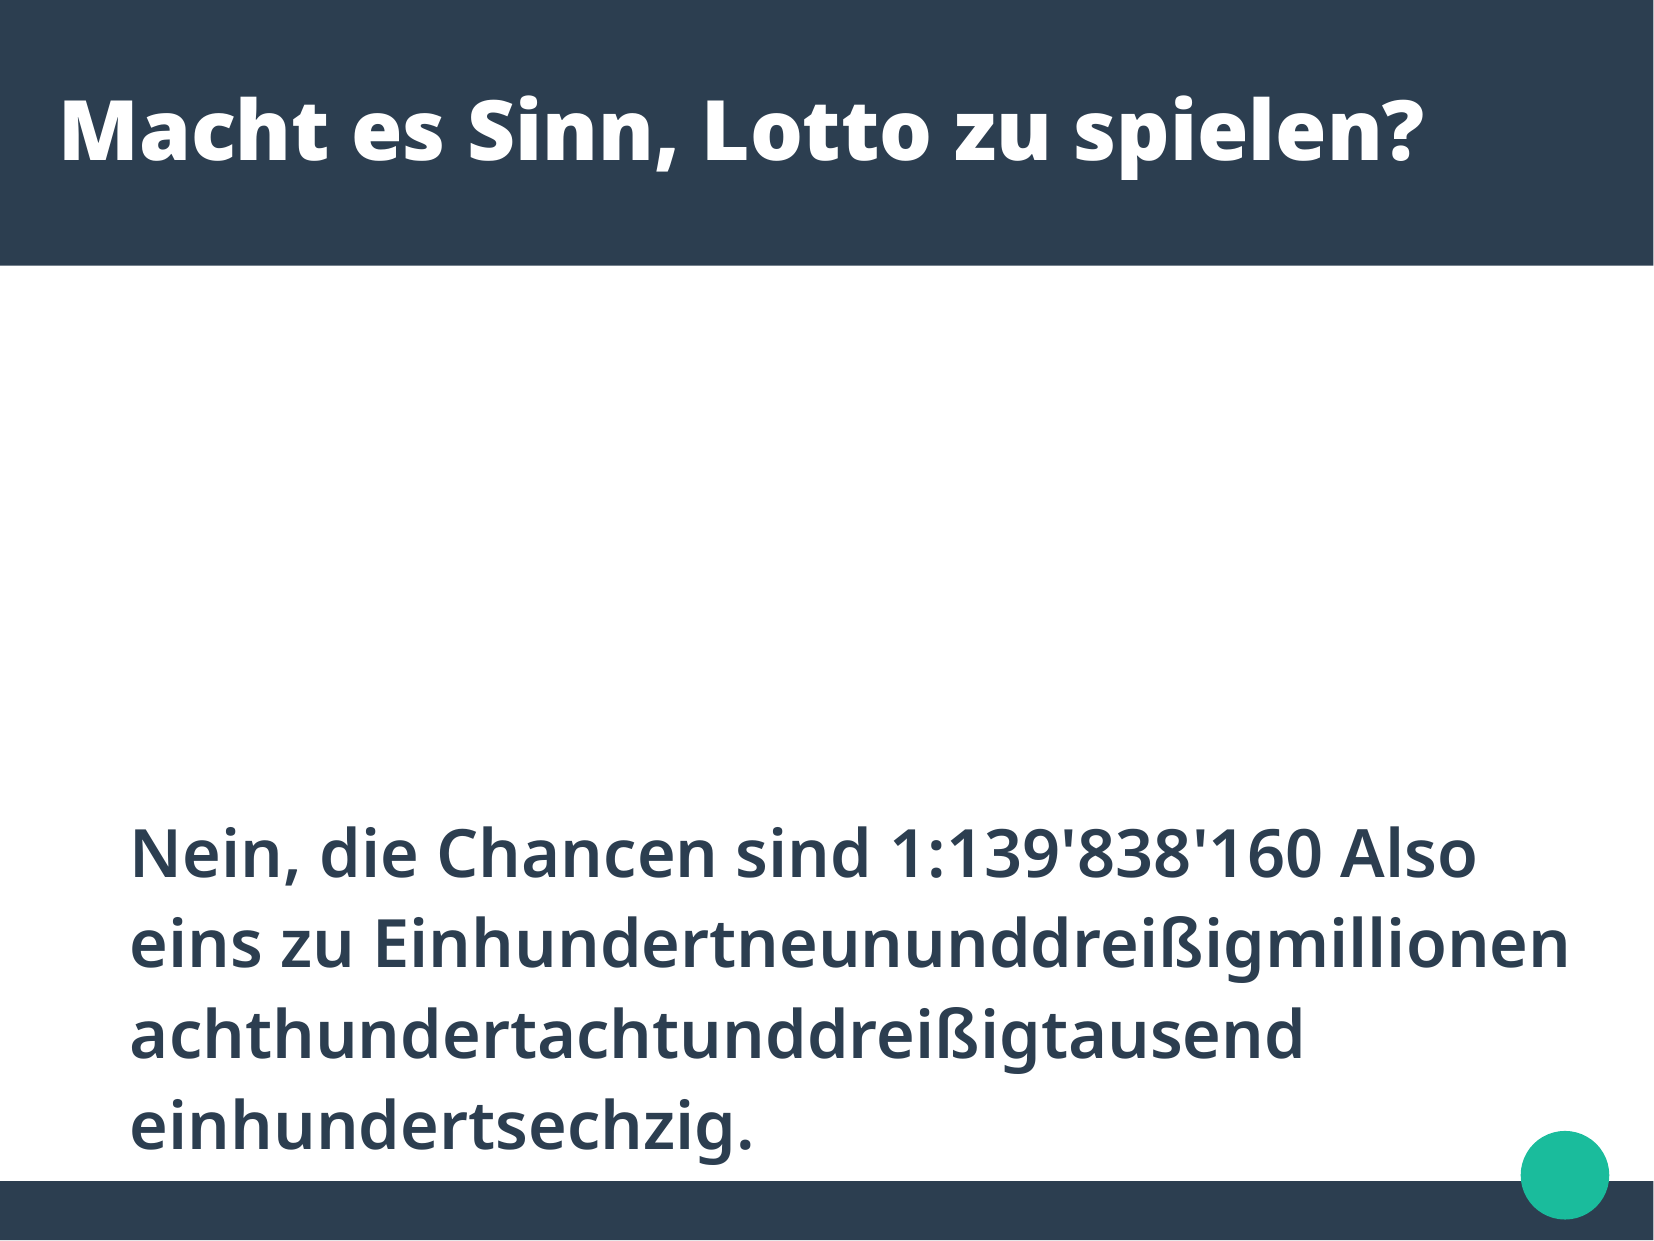

# Macht es Sinn, Lotto zu spielen?
Nein, die Chancen sind 1:139'838'160 Also eins zu Einhundertneununddreißigmillionen achthundertachtunddreißigtausend einhundertsechzig.